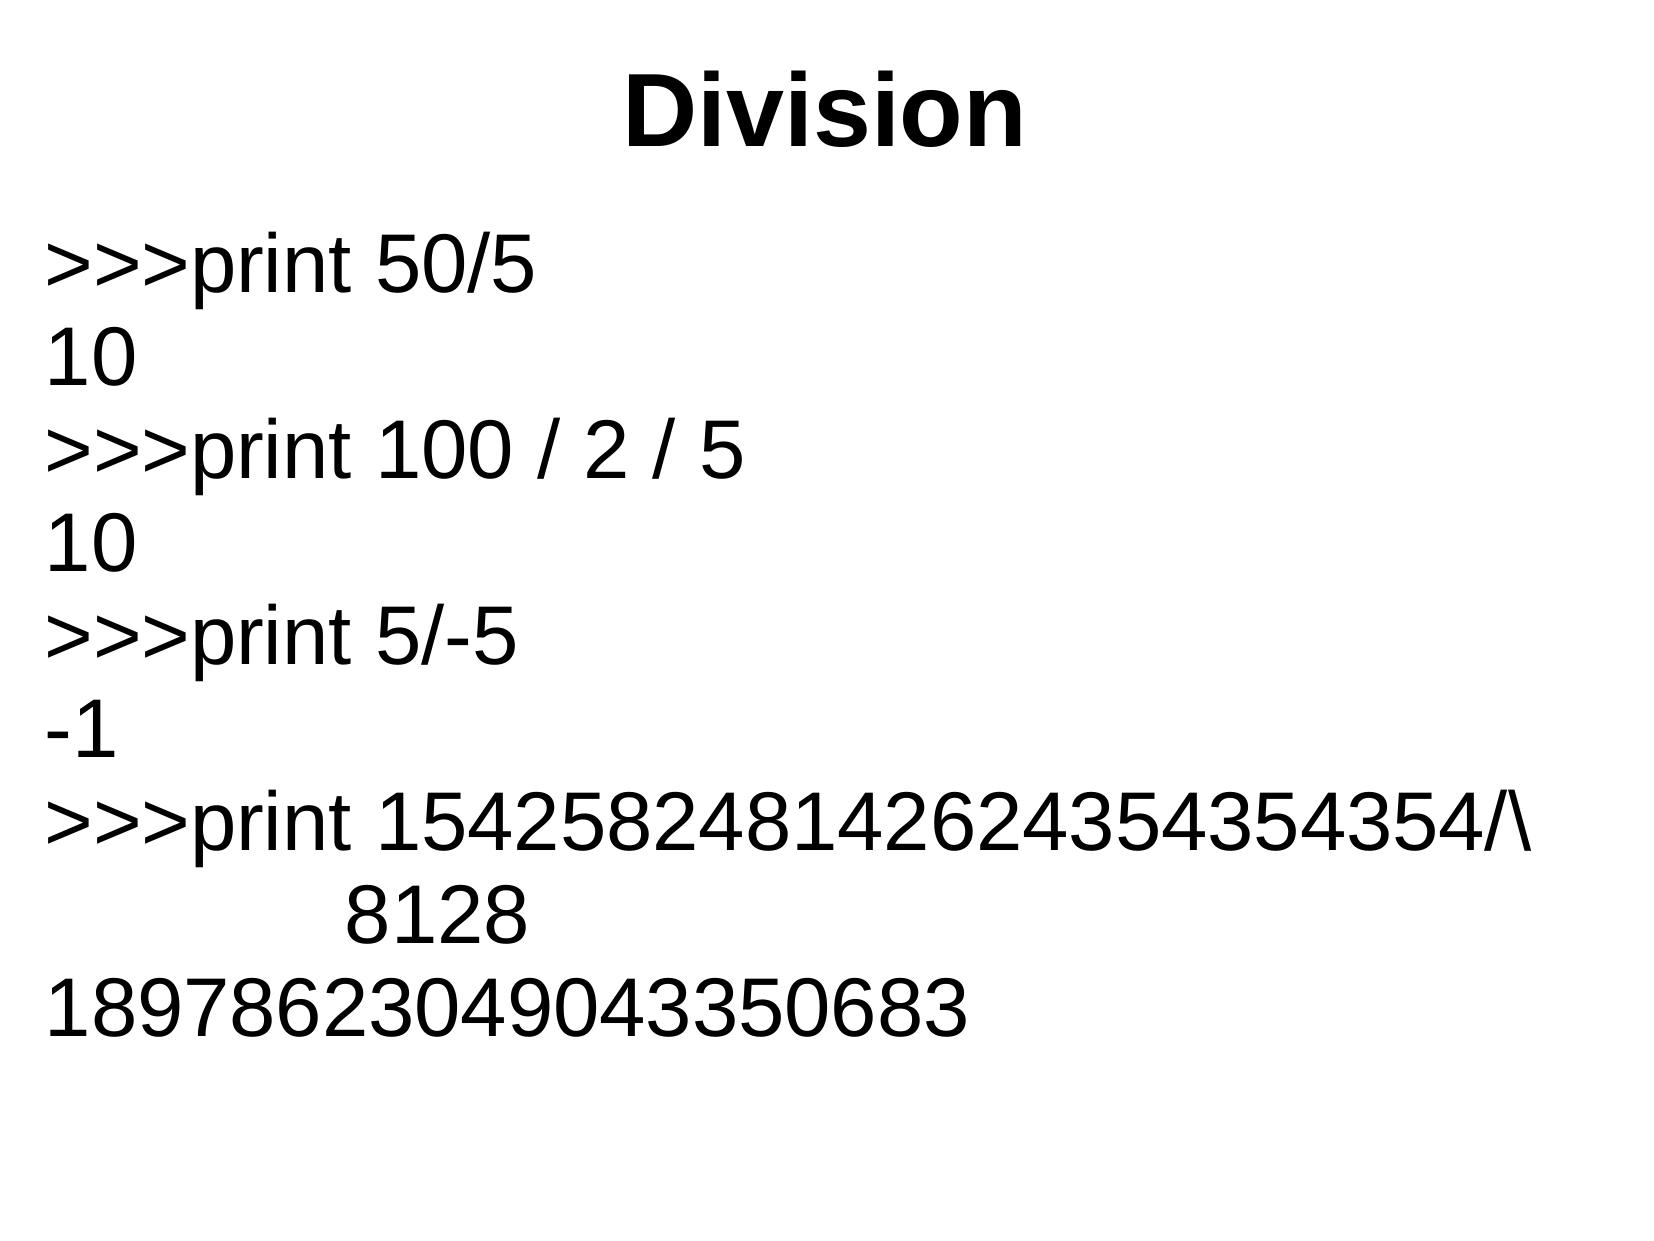

Division
>>>print 50/5
10
>>>print 100 / 2 / 5
10
>>>print 5/-5
-1
>>>print 154258248142624354354354/\
				8128
18978623049043350683